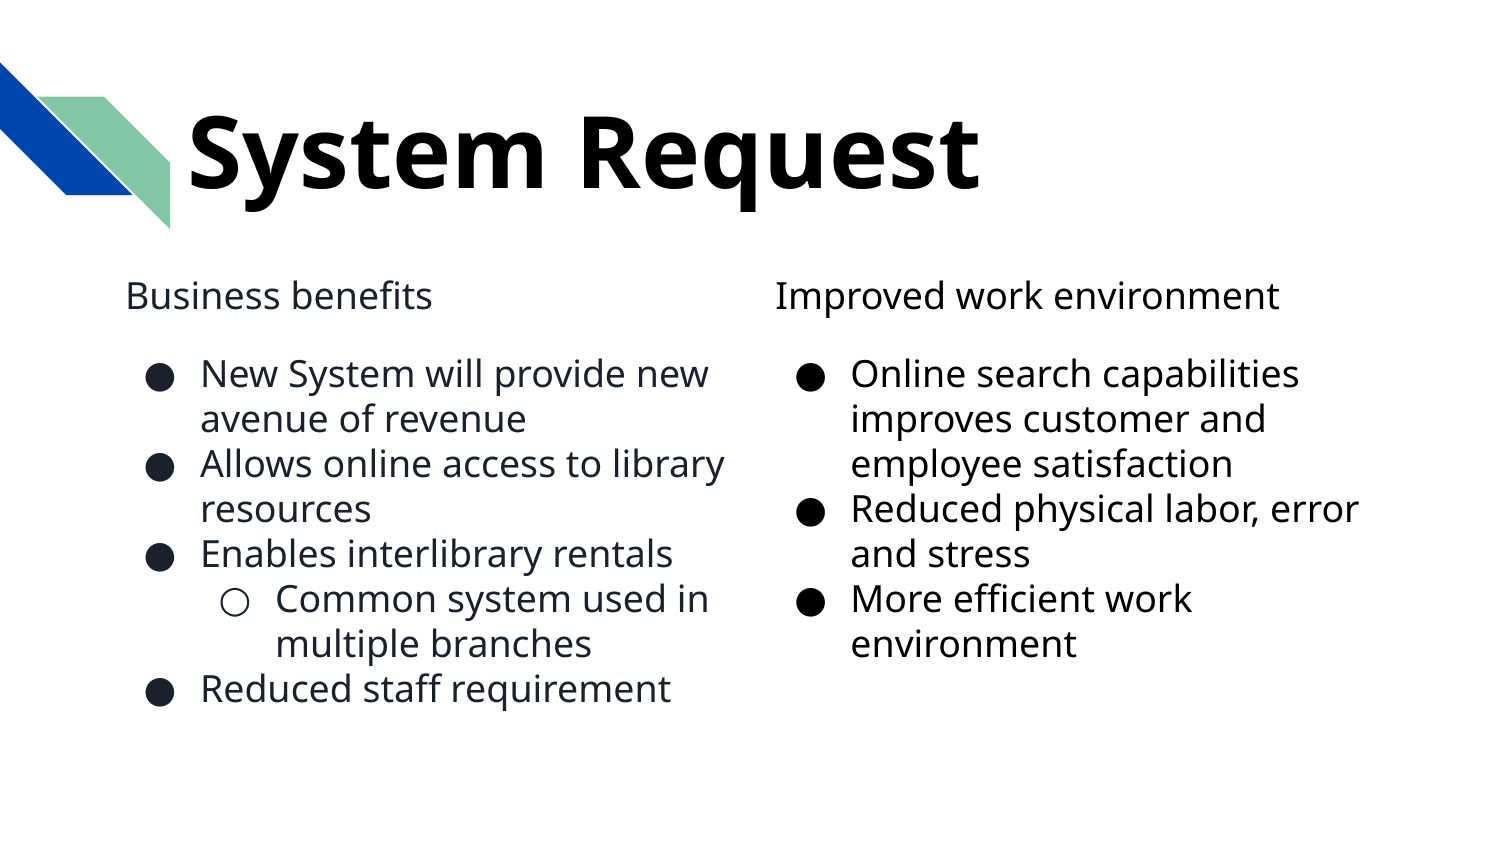

# System Request
Business benefits
New System will provide new avenue of revenue
Allows online access to library resources
Enables interlibrary rentals
Common system used in multiple branches
Reduced staff requirement
Improved work environment
Online search capabilities improves customer and employee satisfaction
Reduced physical labor, error and stress
More efficient work environment